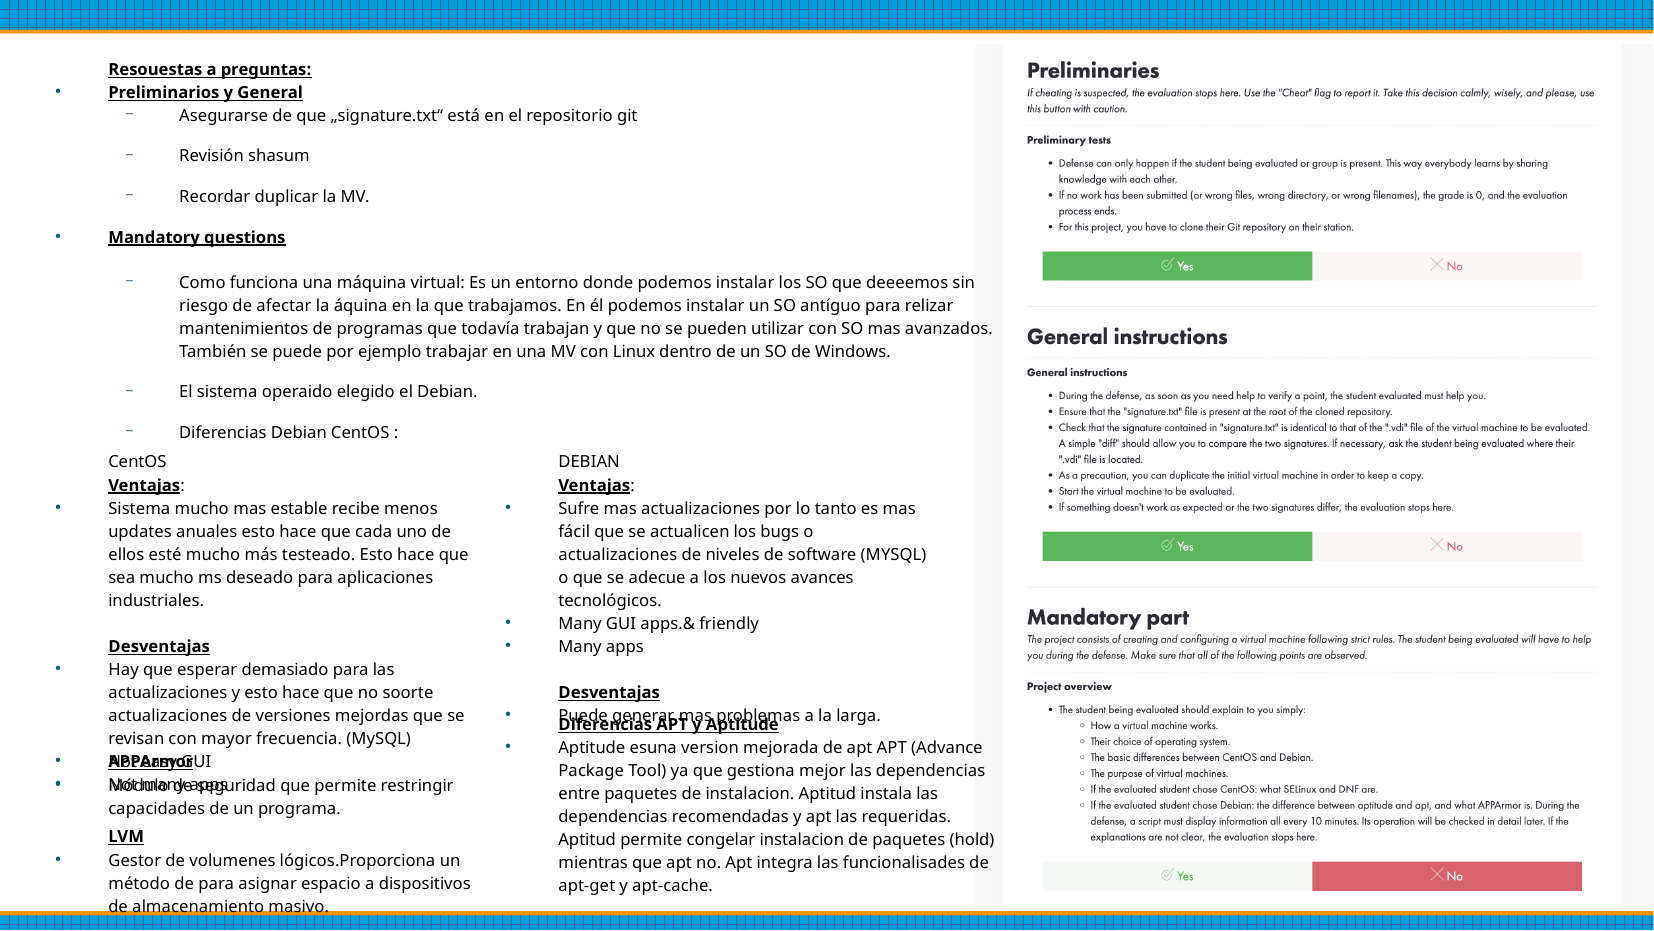

# Resouestas a preguntas:
Preliminarios y General
Asegurarse de que „signature.txt“ está en el repositorio git
Revisión shasum
Recordar duplicar la MV.
Mandatory questions
Como funciona una máquina virtual: Es un entorno donde podemos instalar los SO que deeeemos sin riesgo de afectar la áquina en la que trabajamos. En él podemos instalar un SO antíguo para relizar mantenimientos de programas que todavía trabajan y que no se pueden utilizar con SO mas avanzados. También se puede por ejemplo trabajar en una MV con Linux dentro de un SO de Windows.
El sistema operaido elegido el Debian.
Diferencias Debian CentOS :
CentOS
Ventajas:
Sistema mucho mas estable recibe menos updates anuales esto hace que cada uno de ellos esté mucho más testeado. Esto hace que sea mucho ms deseado para aplicaciones industriales.
Desventajas
Hay que esperar demasiado para las actualizaciones y esto hace que no soorte actualizaciones de versiones mejordas que se revisan con mayor frecuencia. (MySQL)
Not easy GUI
Not many apps
DEBIAN
Ventajas:
Sufre mas actualizaciones por lo tanto es mas fácil que se actualicen los bugs o actualizaciones de niveles de software (MYSQL) o que se adecue a los nuevos avances tecnológicos.
Many GUI apps.& friendly
Many apps
Desventajas
Puede generar mas problemas a la larga.
Diferencias APT y Aptitude
Aptitude esuna version mejorada de apt APT (Advance Package Tool) ya que gestiona mejor las dependencias entre paquetes de instalacion. Aptitud instala las dependencias recomendadas y apt las requeridas. Aptitud permite congelar instalacion de paquetes (hold) mientras que apt no. Apt integra las funcionalisades de apt-get y apt-cache.
APPArmor
Módulo de seguridad que permite restringir capacidades de un programa.
LVM
Gestor de volumenes lógicos.Proporciona un método de para asignar espacio a dispositivos de almacenamiento masivo.